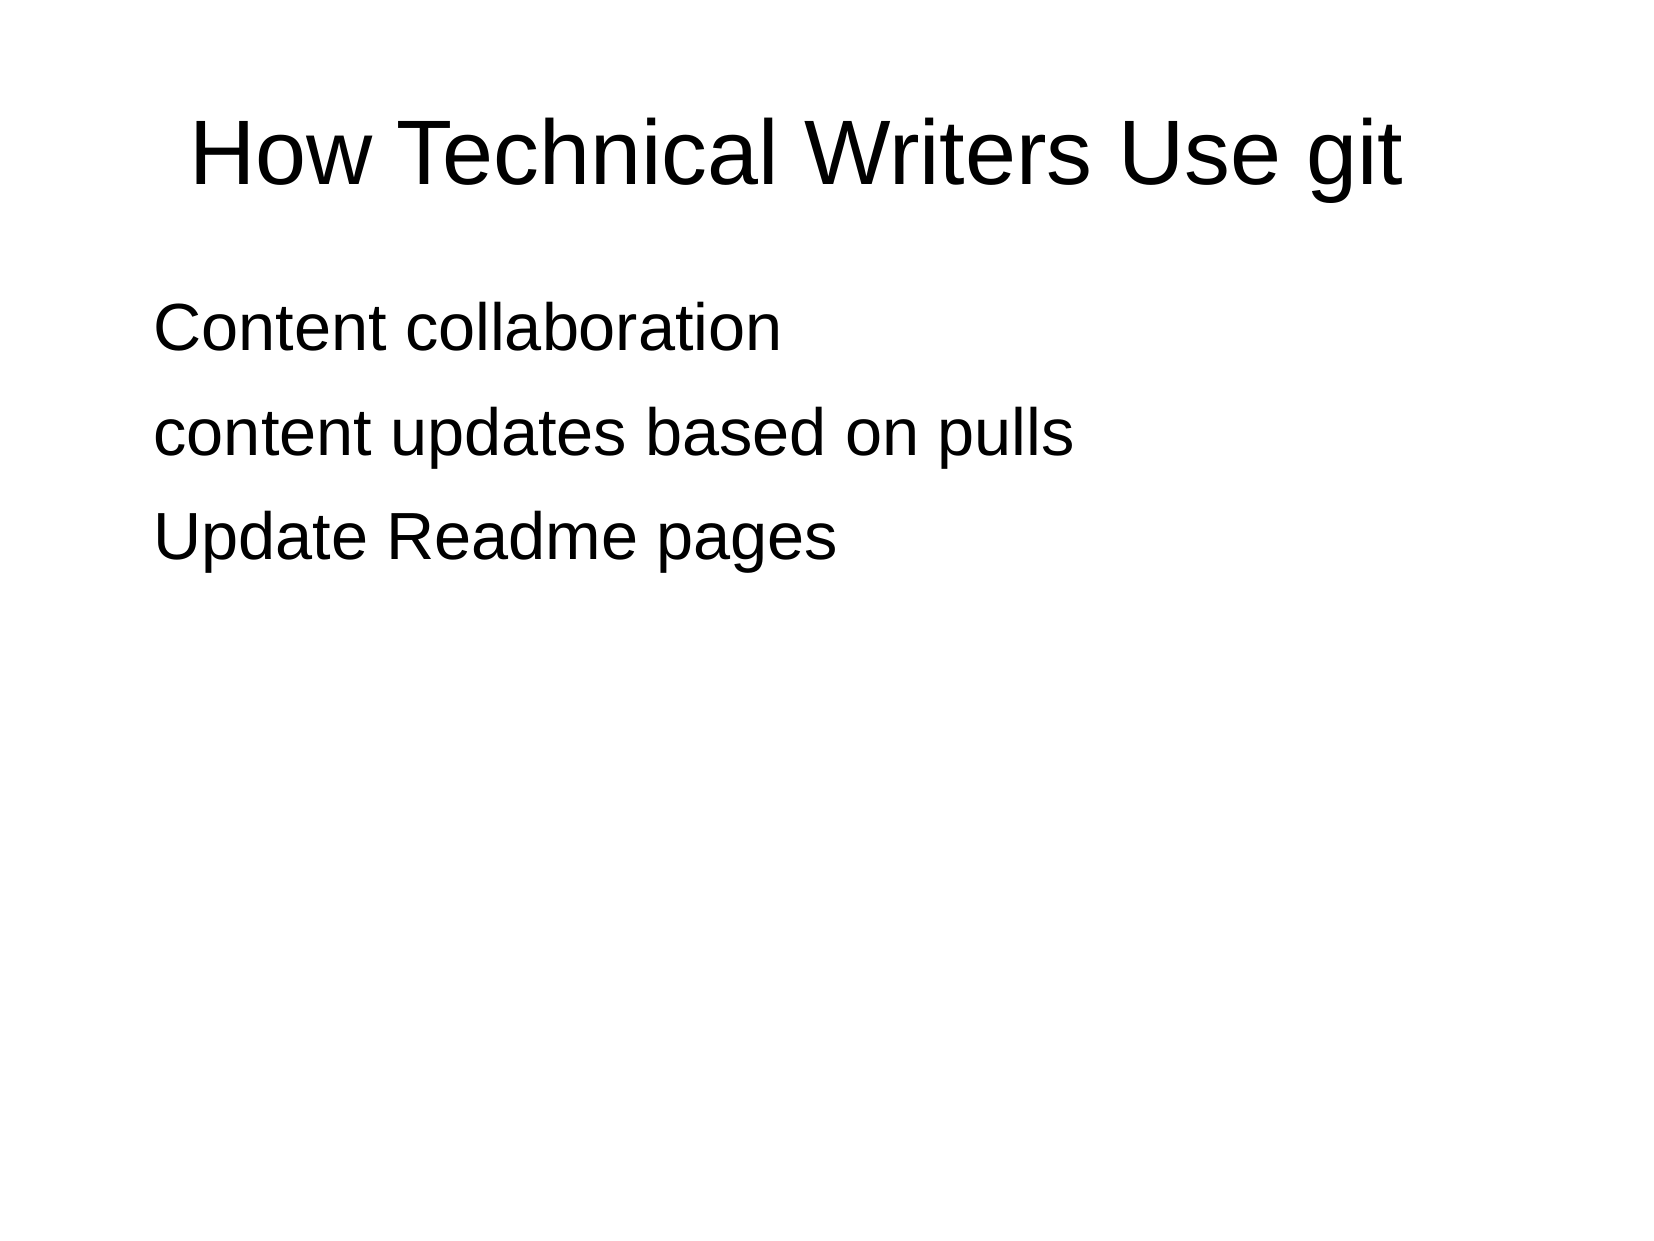

# How Technical Writers Use git
Content collaboration
content updates based on pulls
Update Readme pages